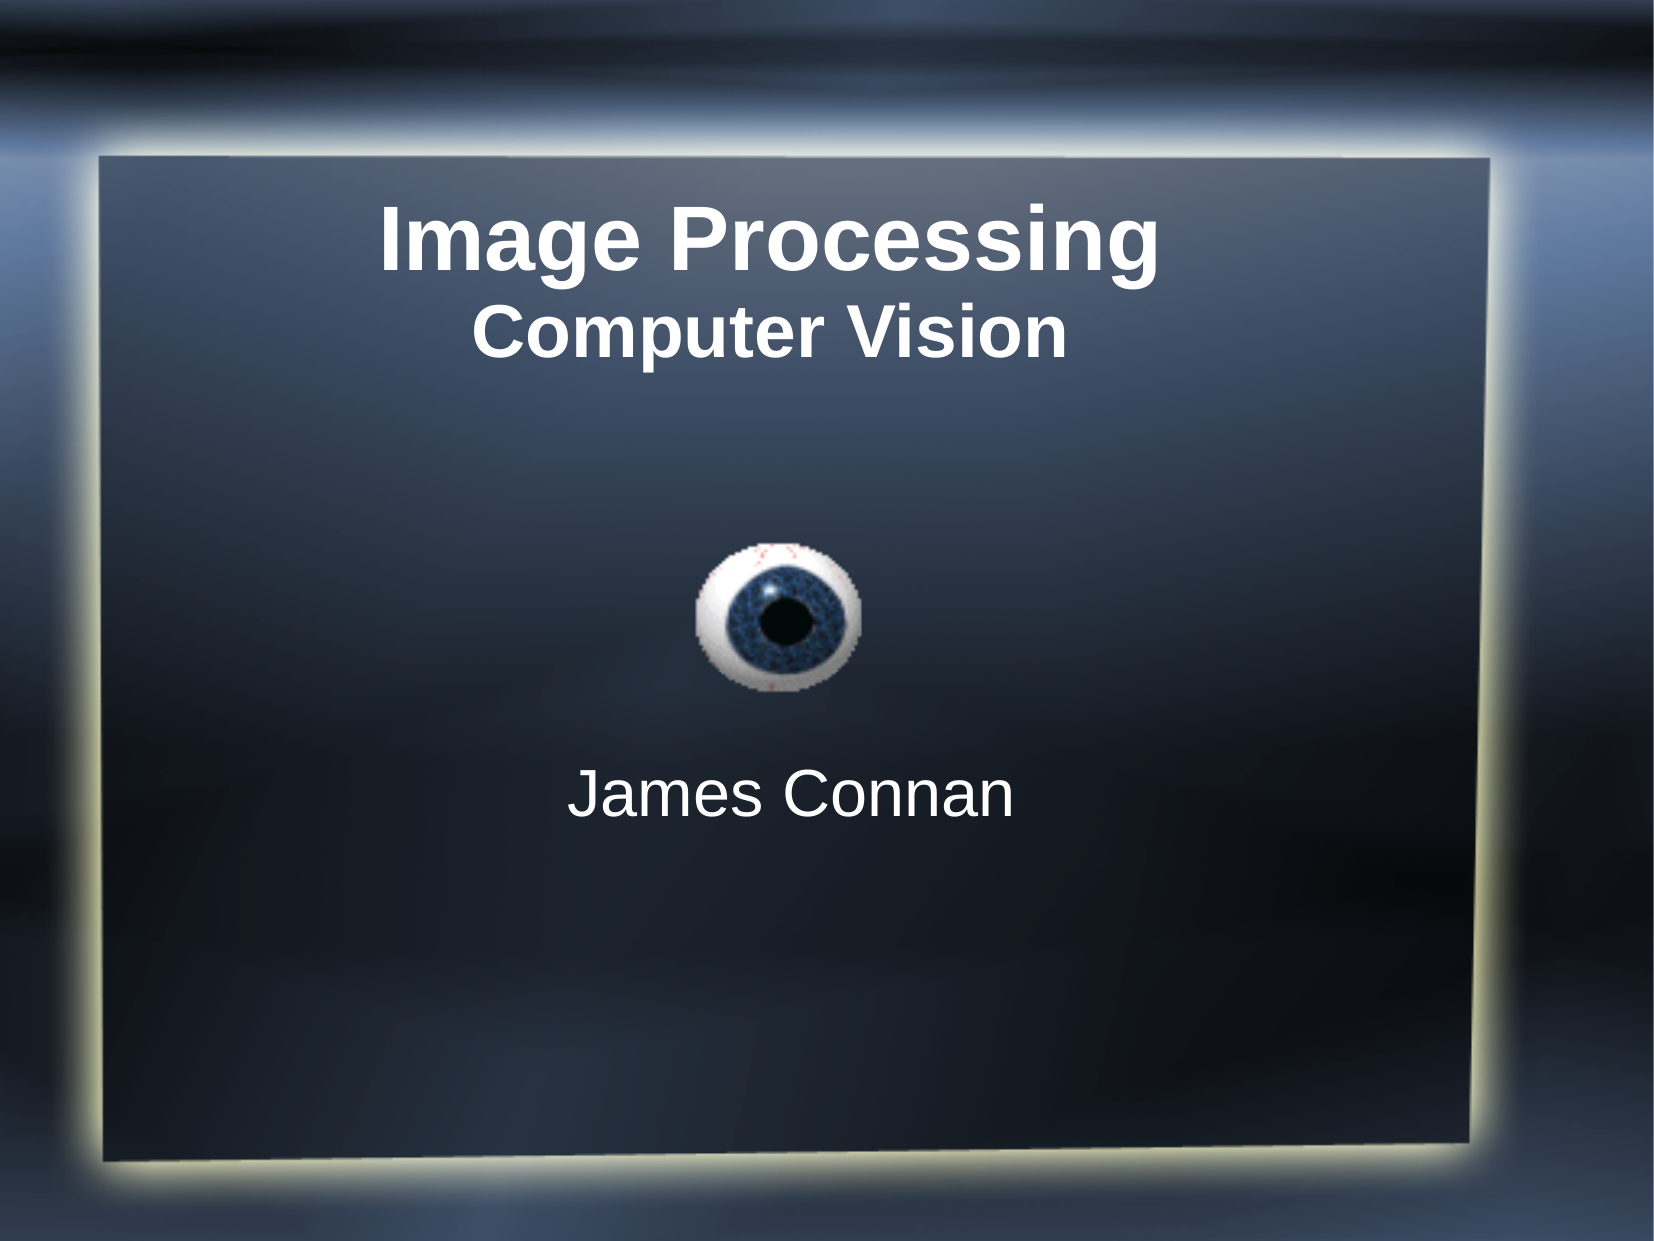

# Image Processing Computer Vision
James Connan